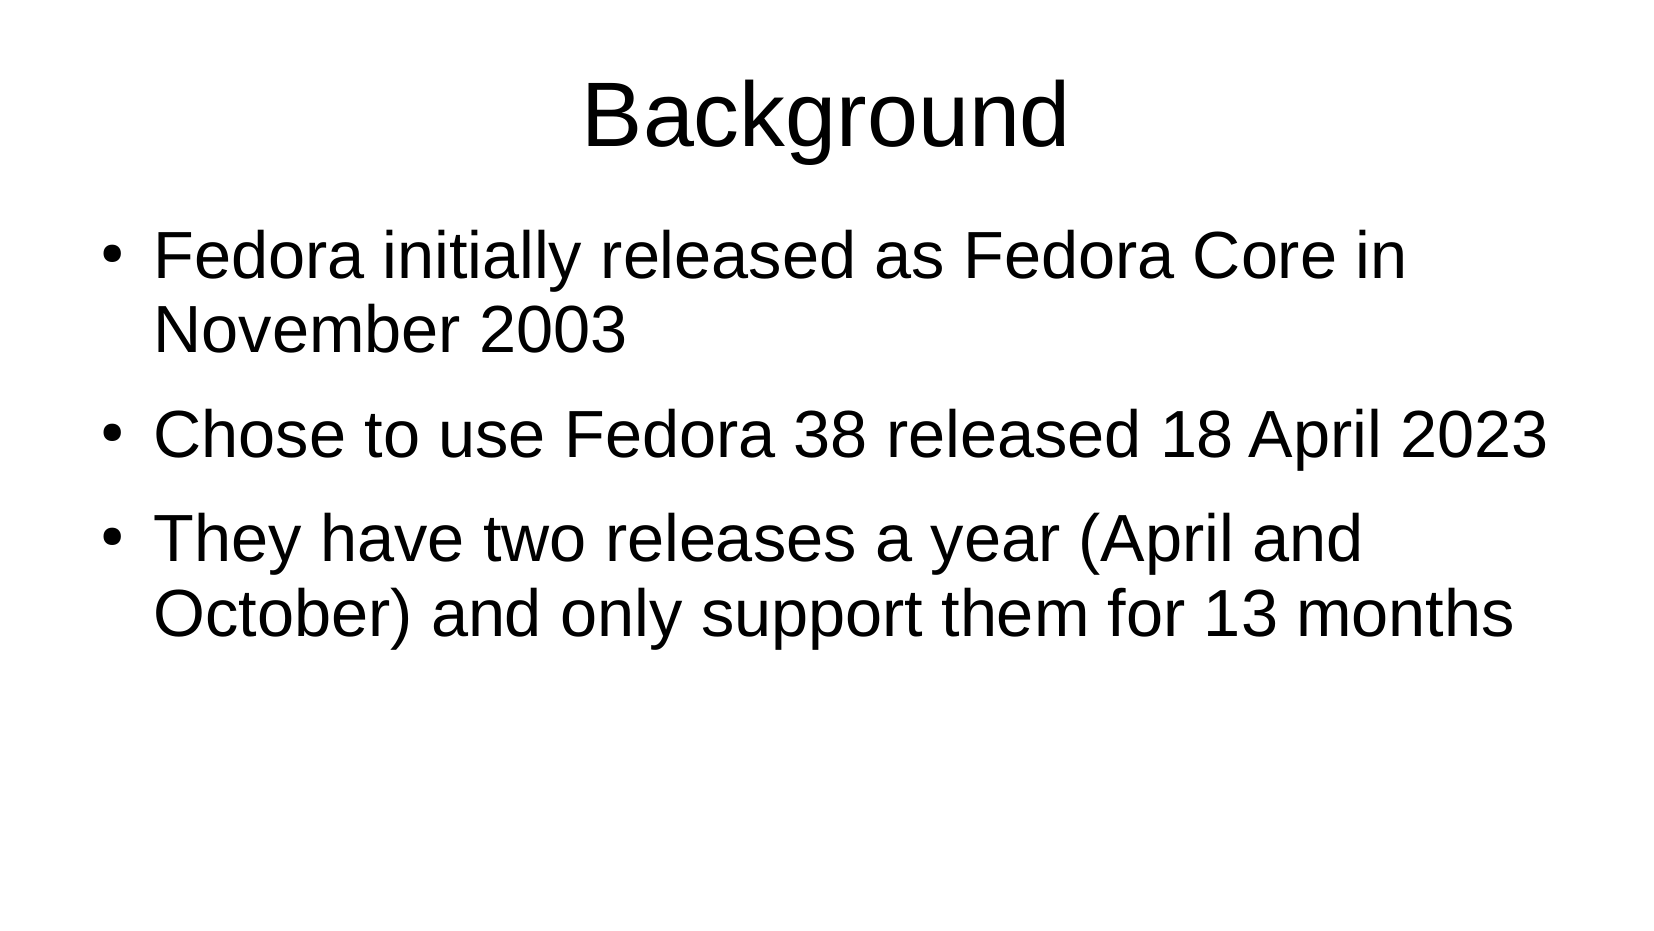

# Background
Fedora initially released as Fedora Core in November 2003
Chose to use Fedora 38 released 18 April 2023
They have two releases a year (April and October) and only support them for 13 months